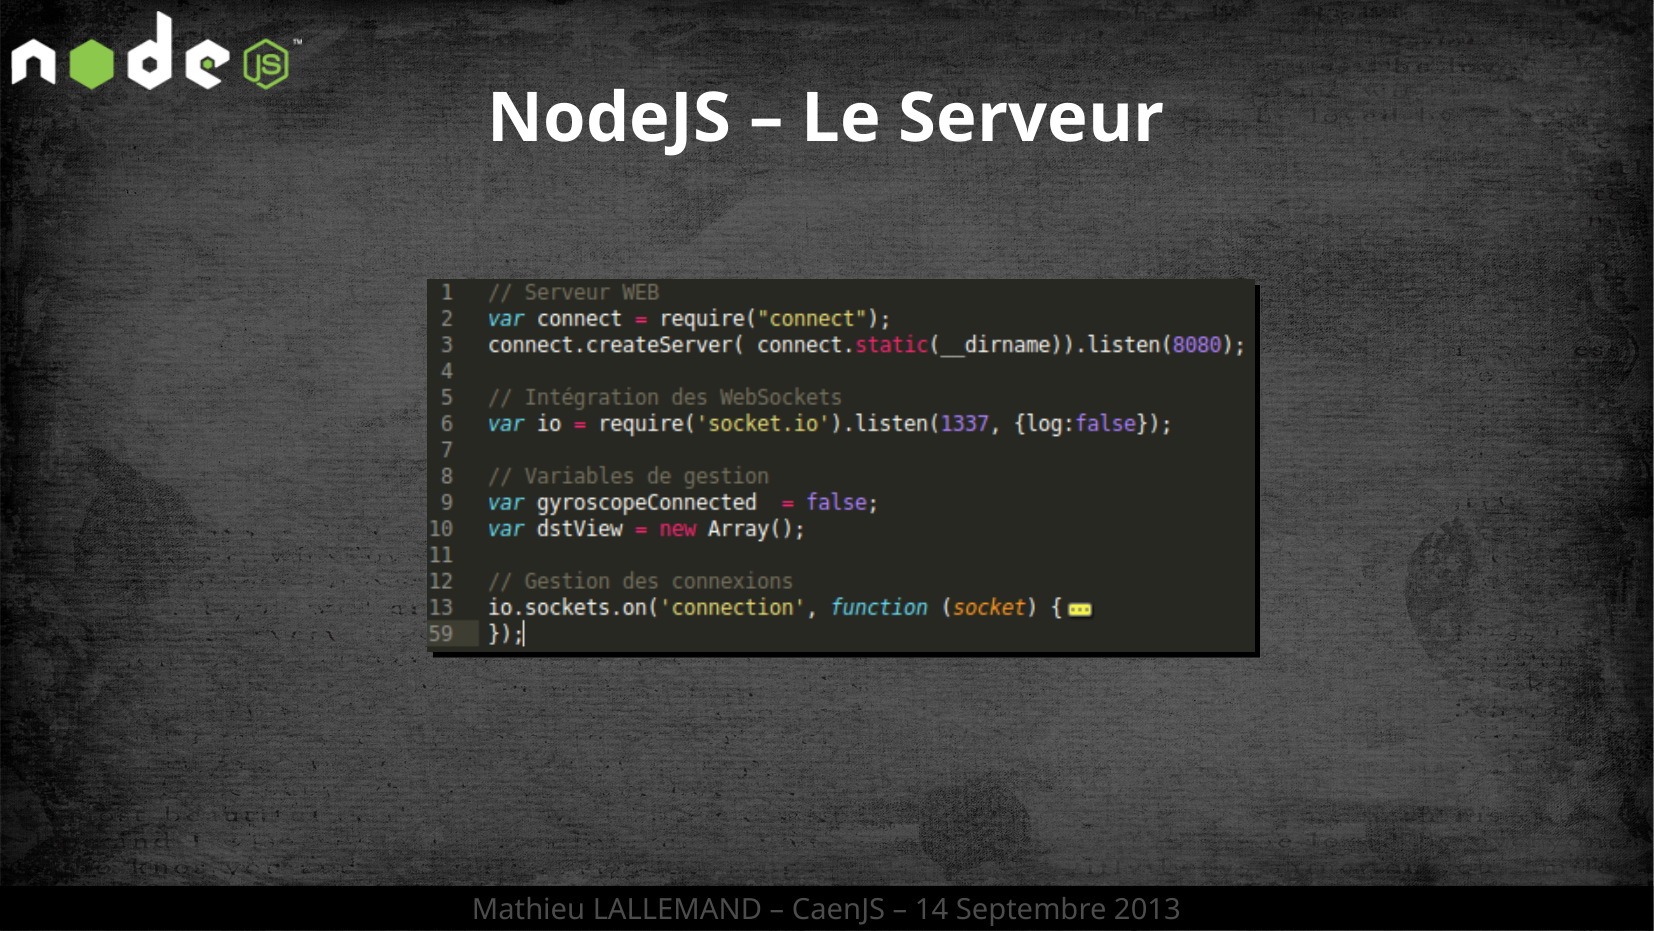

# NodeJS – Le Serveur
Mathieu LALLEMAND – CaenJS – 14 Septembre 2013